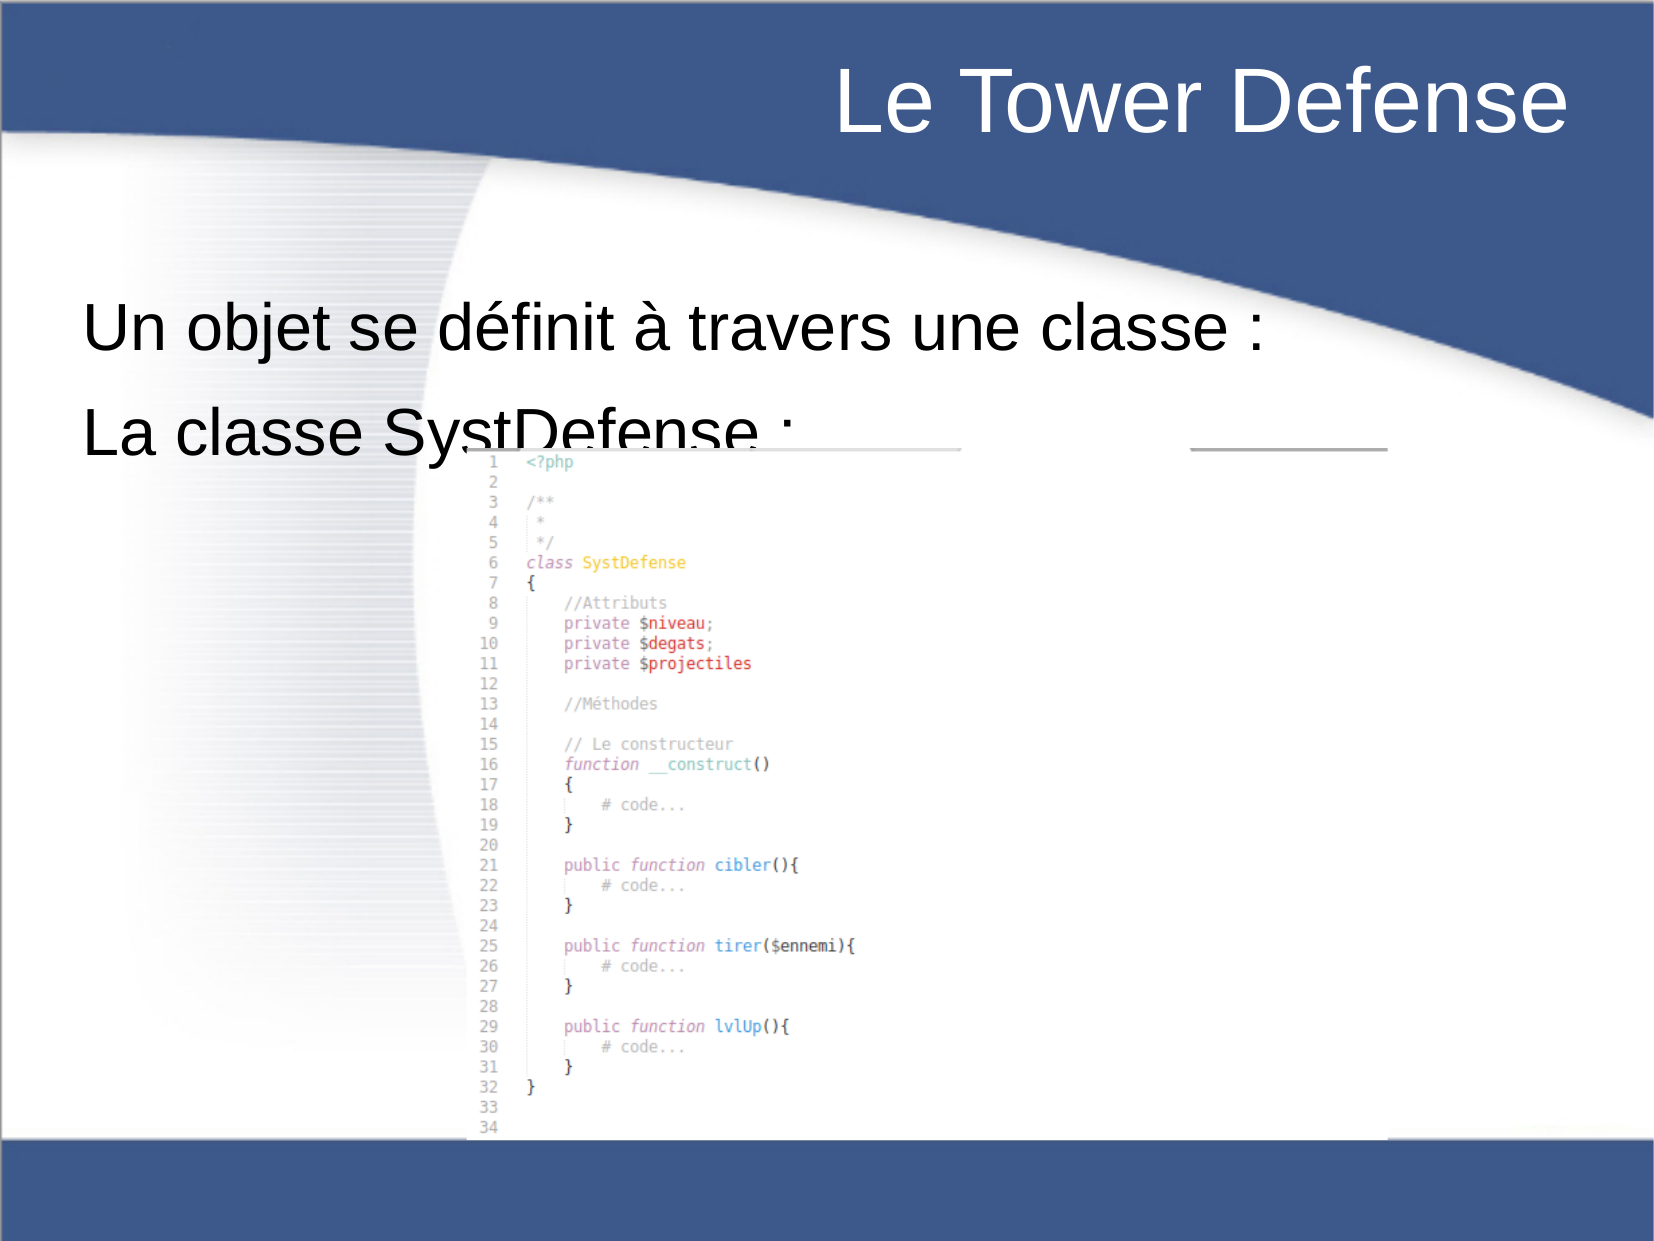

# Le Tower Defense
Un objet se définit à travers une classe :
La classe SystDefense :